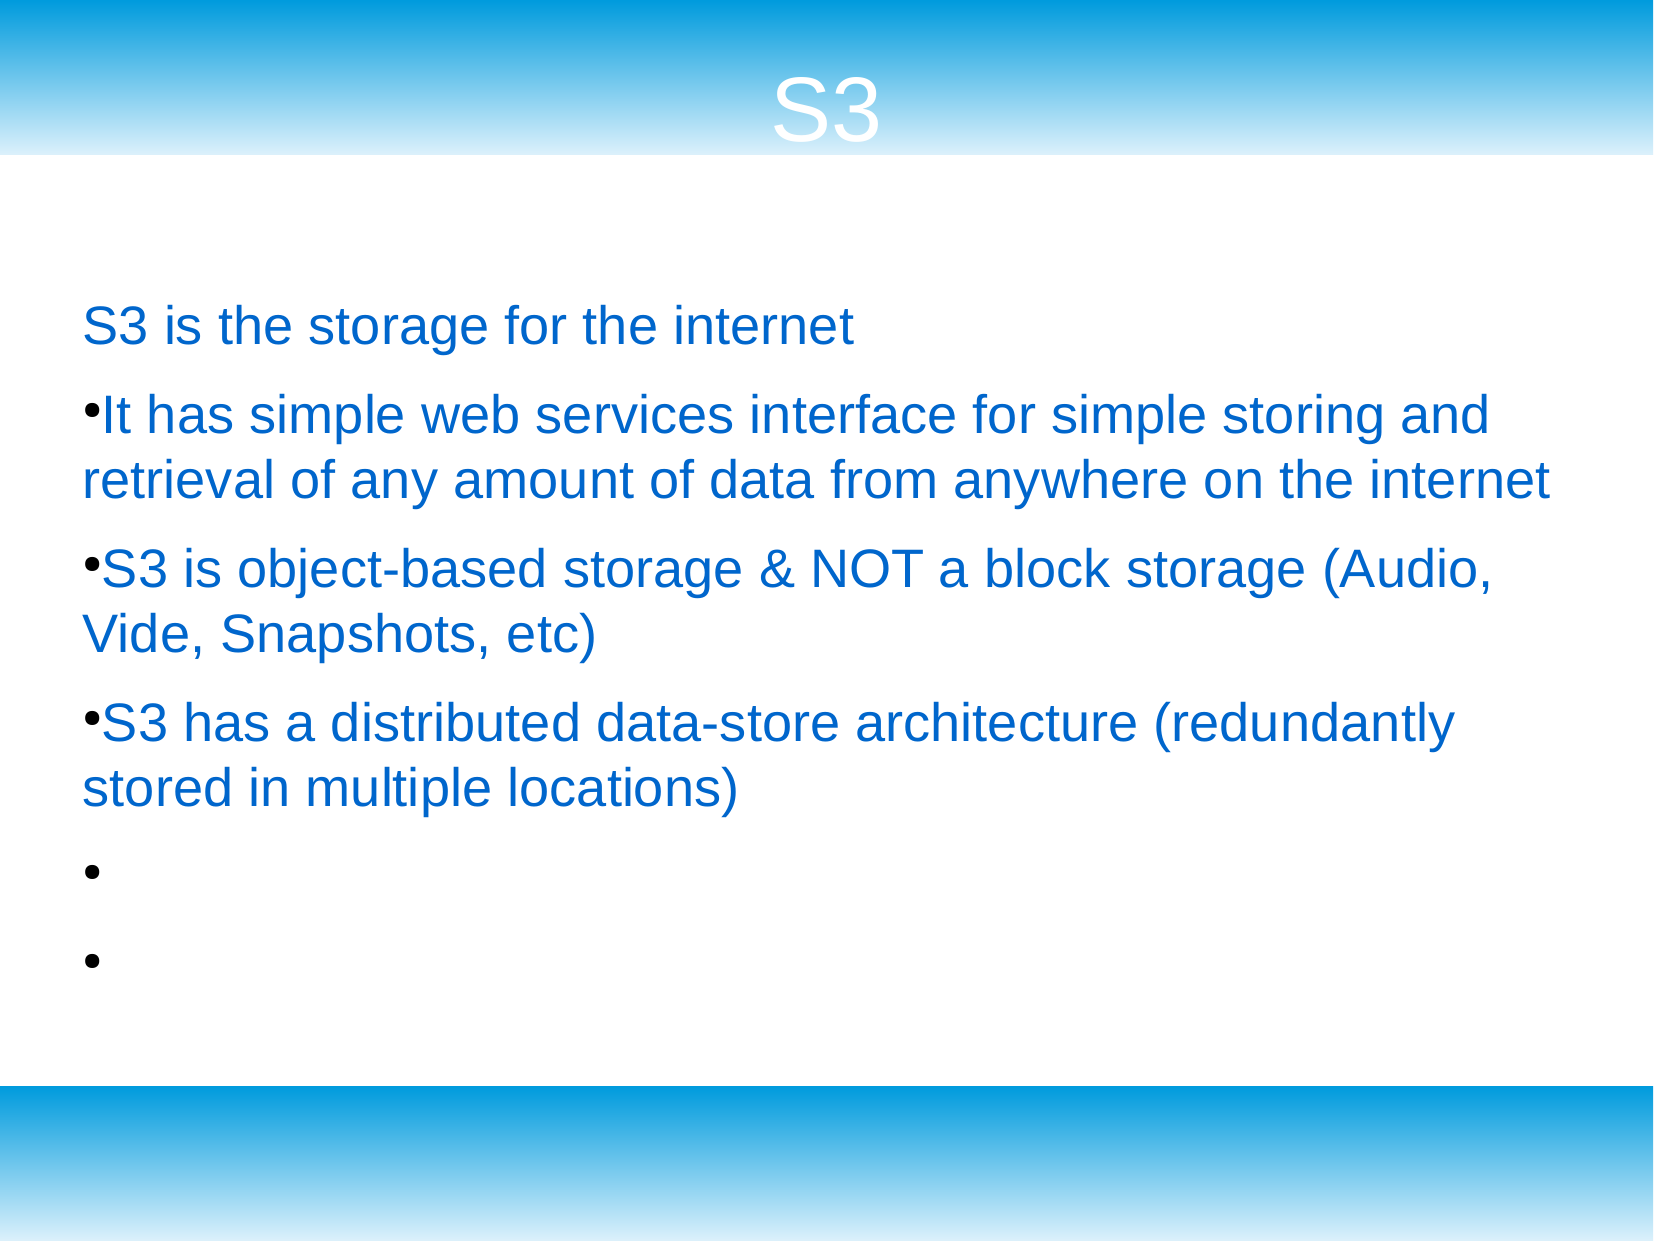

# S3
S3 is the storage for the internet
It has simple web services interface for simple storing and retrieval of any amount of data from anywhere on the internet
S3 is object-based storage & NOT a block storage (Audio, Vide, Snapshots, etc)
S3 has a distributed data-store architecture (redundantly stored in multiple locations)